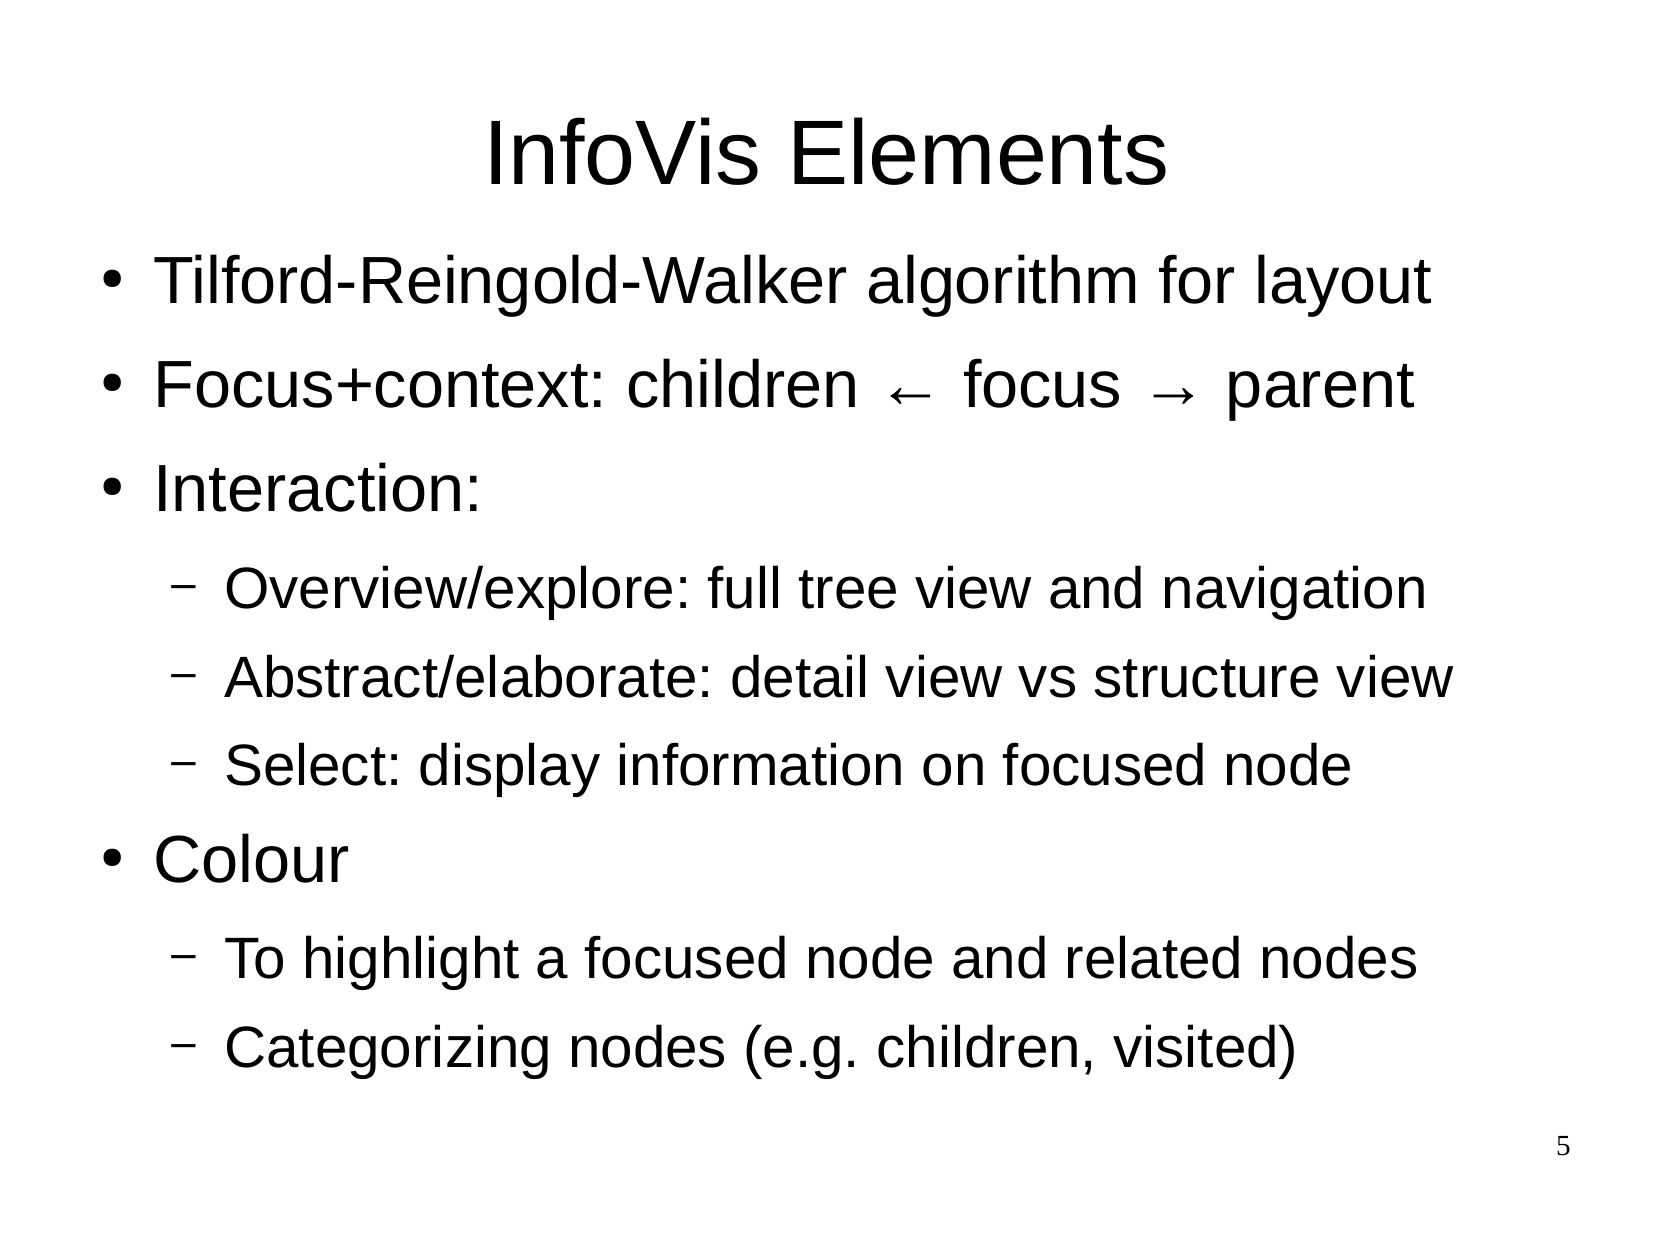

# InfoVis Elements
Tilford-Reingold-Walker algorithm for layout
Focus+context: children ← focus → parent
Interaction:
Overview/explore: full tree view and navigation
Abstract/elaborate: detail view vs structure view
Select: display information on focused node
Colour
To highlight a focused node and related nodes
Categorizing nodes (e.g. children, visited)
5